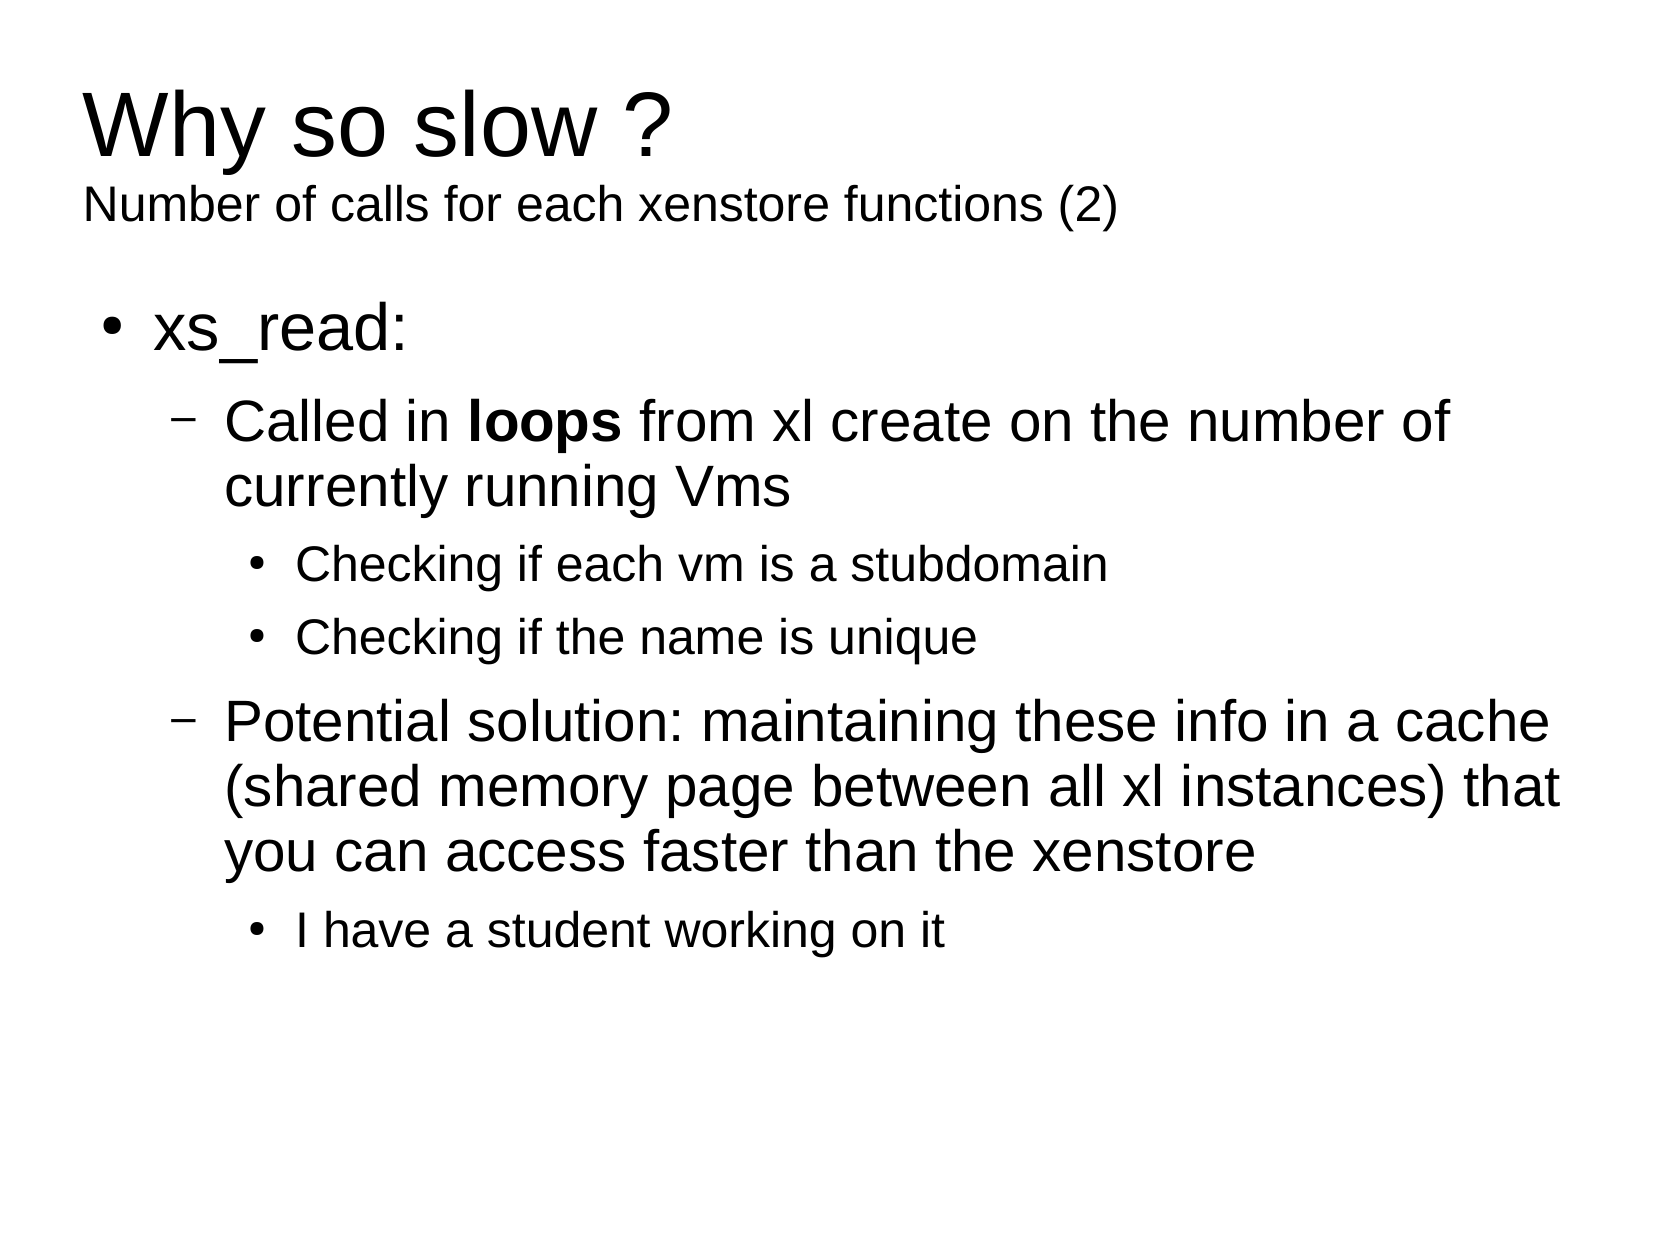

# Why so slow ? Number of calls for each xenstore functions (2)
xs_read:
Called in loops from xl create on the number of currently running Vms
Checking if each vm is a stubdomain
Checking if the name is unique
Potential solution: maintaining these info in a cache
(shared memory page between all xl instances) that
you can access faster than the xenstore
I have a student working on it